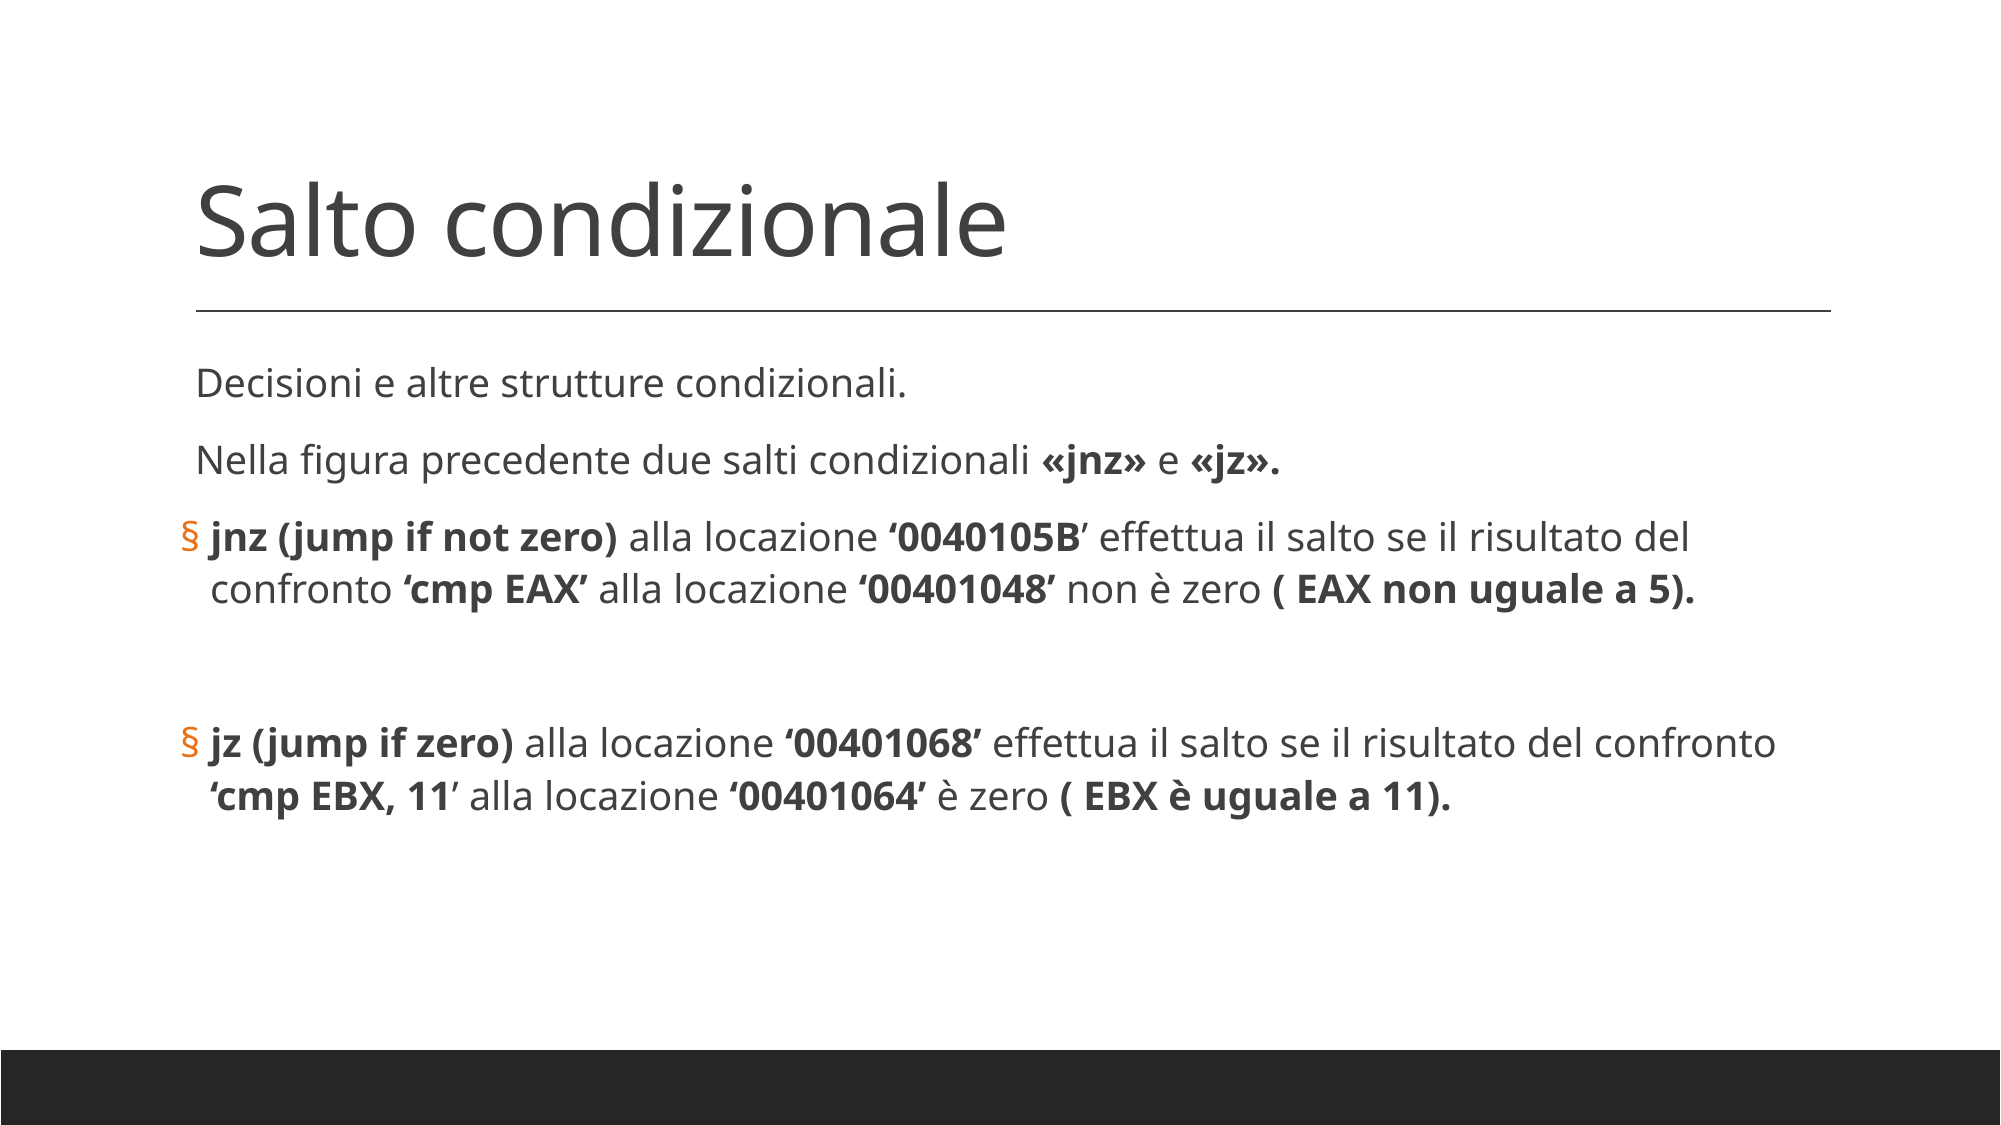

# Salto condizionale
Decisioni e altre strutture condizionali.
Nella figura precedente due salti condizionali «jnz» e «jz».
 jnz (jump if not zero) alla locazione ‘0040105B’ effettua il salto se il risultato del confronto ‘cmp EAX’ alla locazione ‘00401048’ non è zero ( EAX non uguale a 5).
 jz (jump if zero) alla locazione ‘00401068’ effettua il salto se il risultato del confronto ‘cmp EBX, 11’ alla locazione ‘00401064’ è zero ( EBX è uguale a 11).